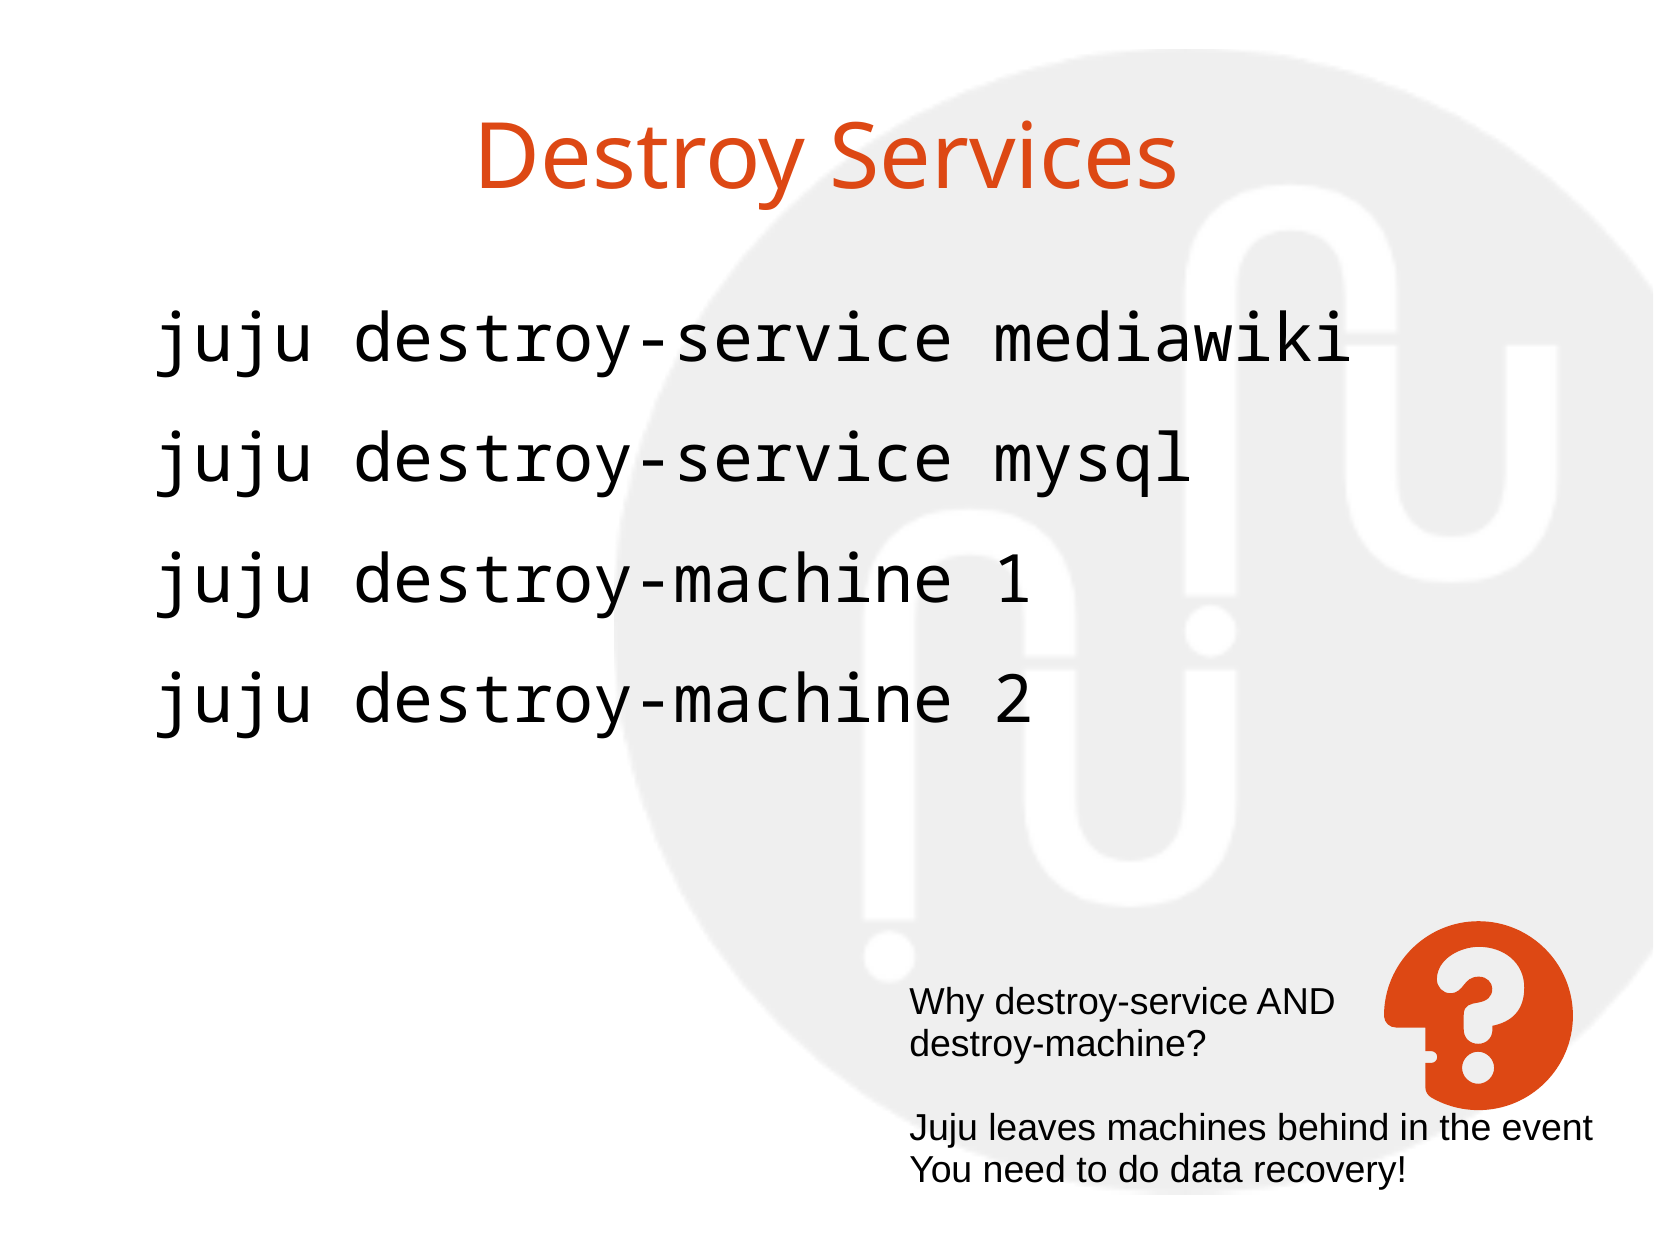

# Destroy Services
juju destroy-service mediawiki
juju destroy-service mysql
juju destroy-machine 1
juju destroy-machine 2
Why destroy-service AND
destroy-machine?
Juju leaves machines behind in the event
You need to do data recovery!